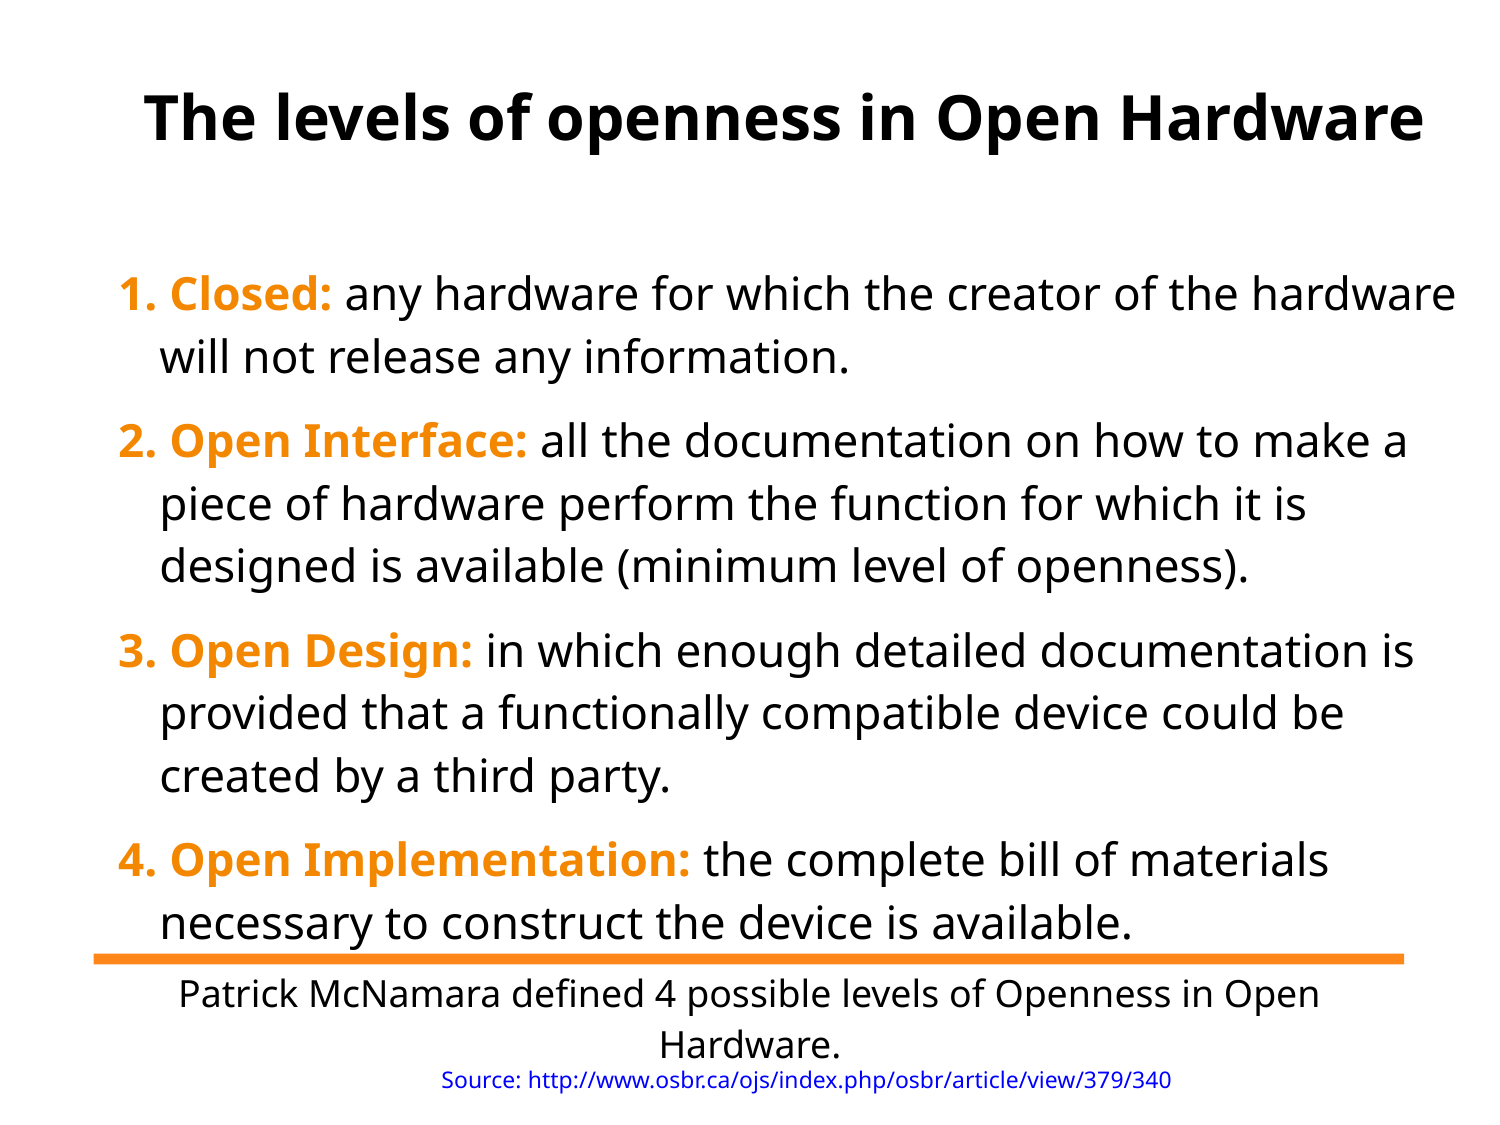

# The levels of openness in Open Hardware
1. Closed: any hardware for which the creator of the hardware will not release any information.
2. Open Interface: all the documentation on how to make a piece of hardware perform the function for which it is designed is available (minimum level of openness).
3. Open Design: in which enough detailed documentation is provided that a functionally compatible device could be created by a third party.
4. Open Implementation: the complete bill of materials necessary to construct the device is available.
Patrick McNamara defined 4 possible levels of Openness in Open Hardware.
Source: http://www.osbr.ca/ojs/index.php/osbr/article/view/379/340